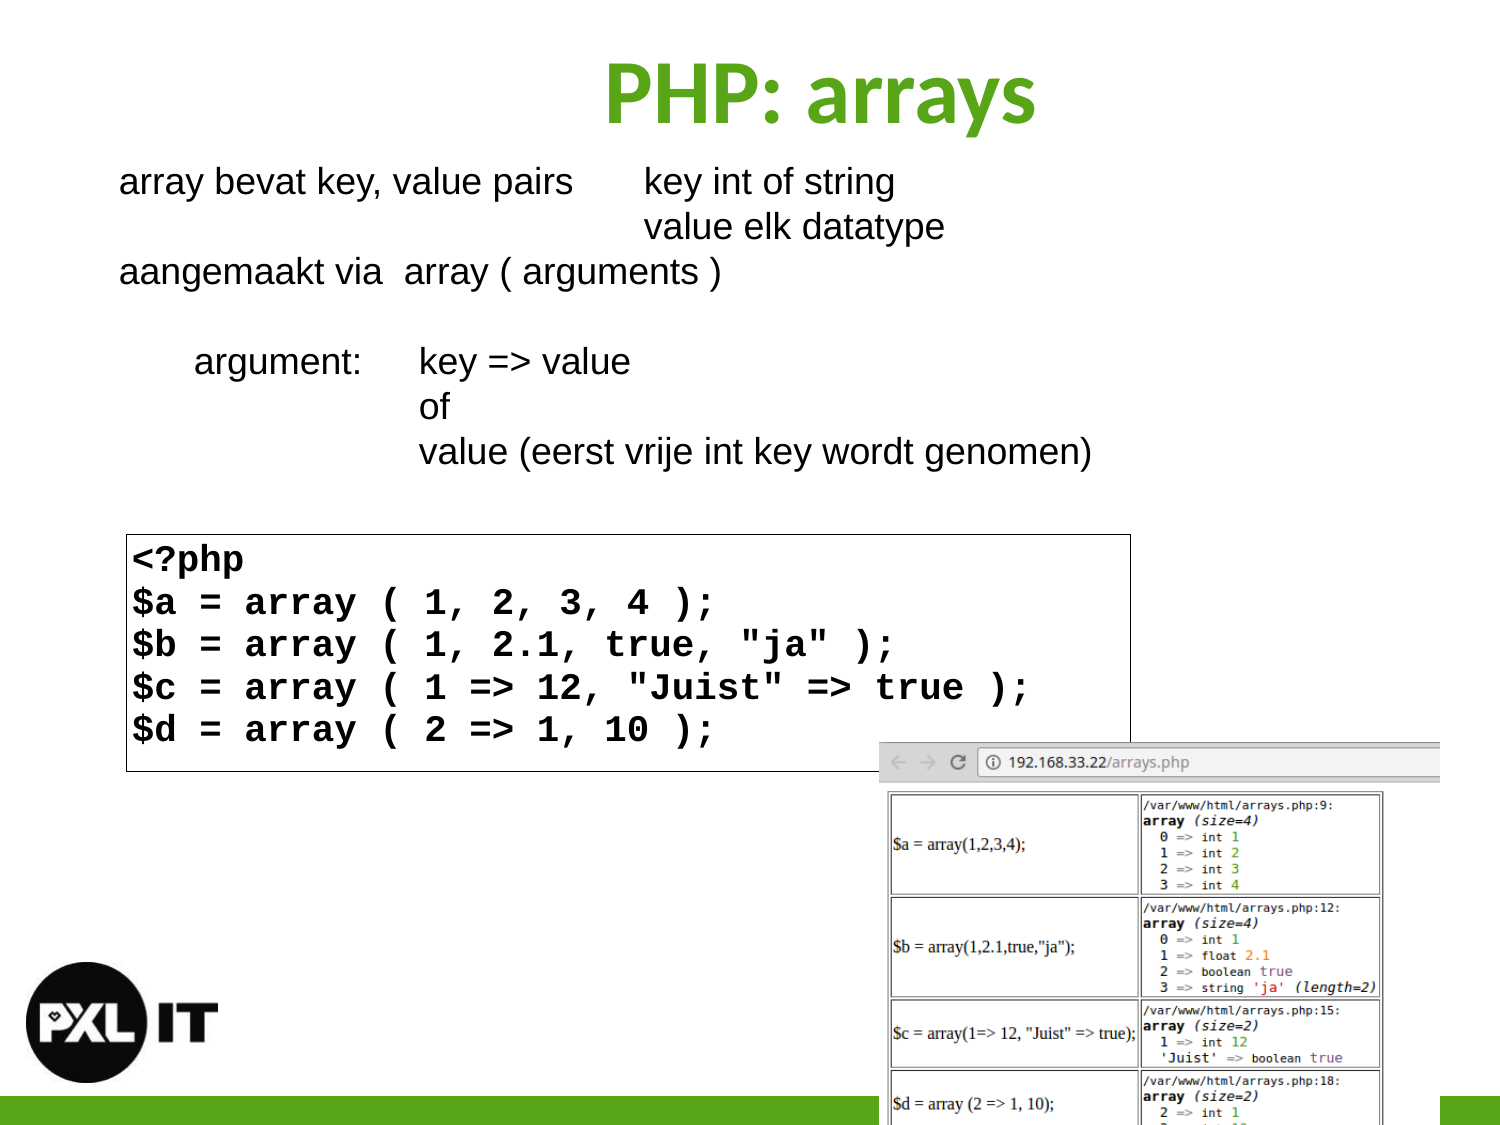

PHP: arrays
array bevat key, value pairs 	key int of string
	value elk datatype
aangemaakt via array ( arguments )
argument:	key => value
	of
	value (eerst vrije int key wordt genomen)
| <?php $a = array ( 1, 2, 3, 4 ); $b = array ( 1, 2.1, true, "ja" ); $c = array ( 1 => 12, "Juist" => true ); $d = array ( 2 => 1, 10 ); |
| --- |